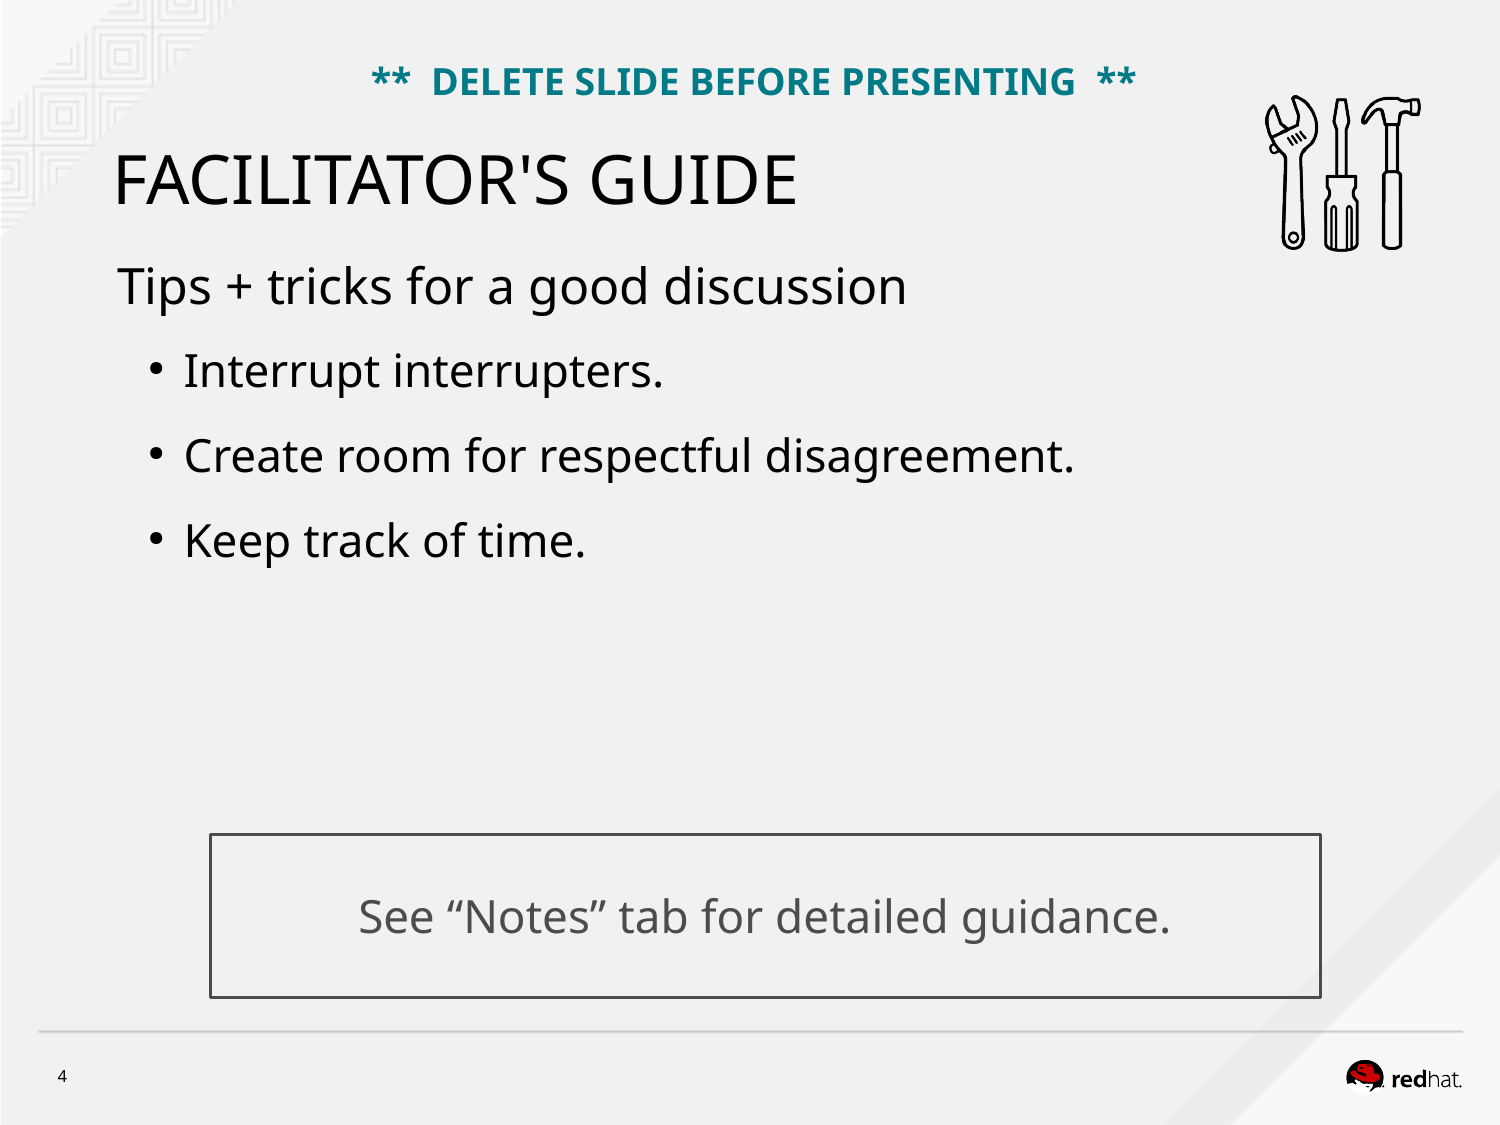

# FACILITATOR'S GUIDE
** DELETE SLIDE BEFORE PRESENTING **
Tips + tricks for a good discussion
Interrupt interrupters.
Create room for respectful disagreement.
Keep track of time.
See “Notes” tab for detailed guidance.
4